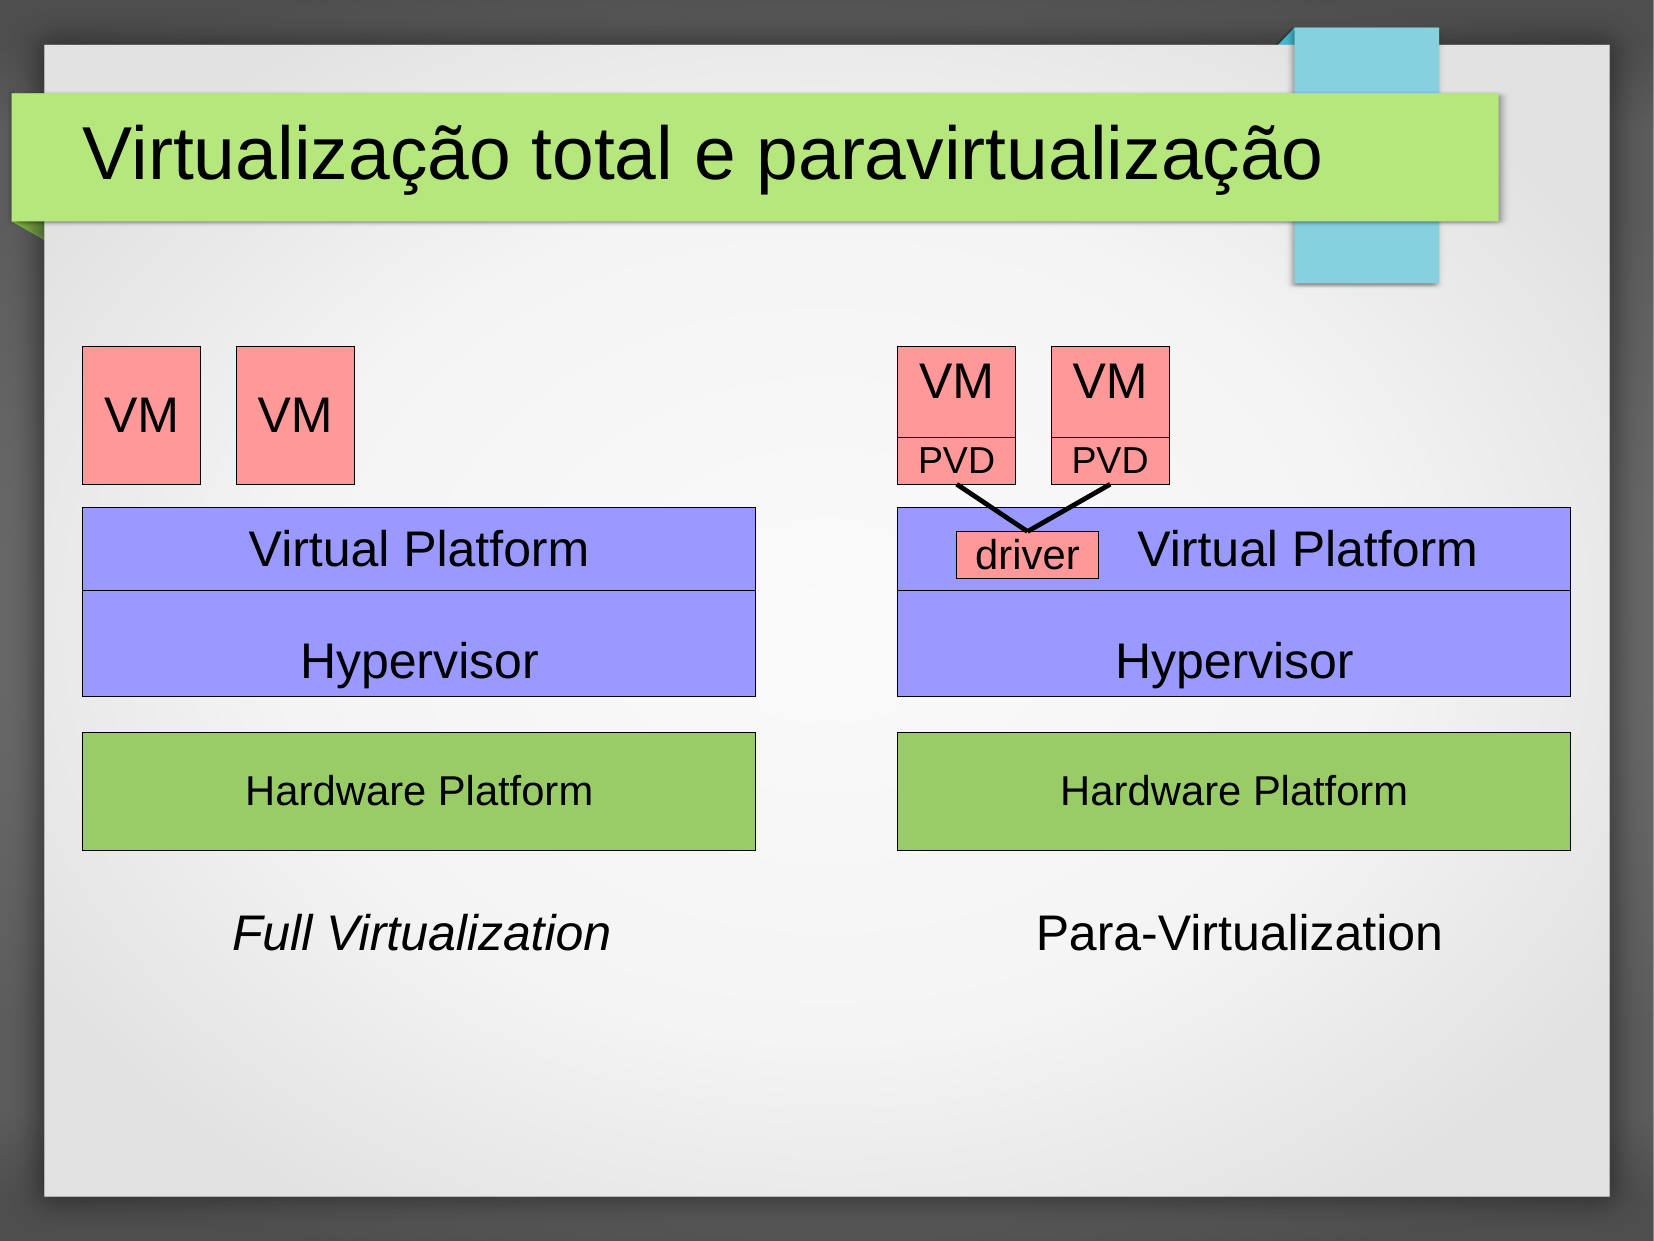

# Virtualização total e paravirtualização
VM
VM
VM
VM
PVD
PVD
Hypervisor
Virtual Platform
Hypervisor
Virtual Platform
driver
Hardware Platform
Hardware Platform
Full Virtualization
Para-Virtualization